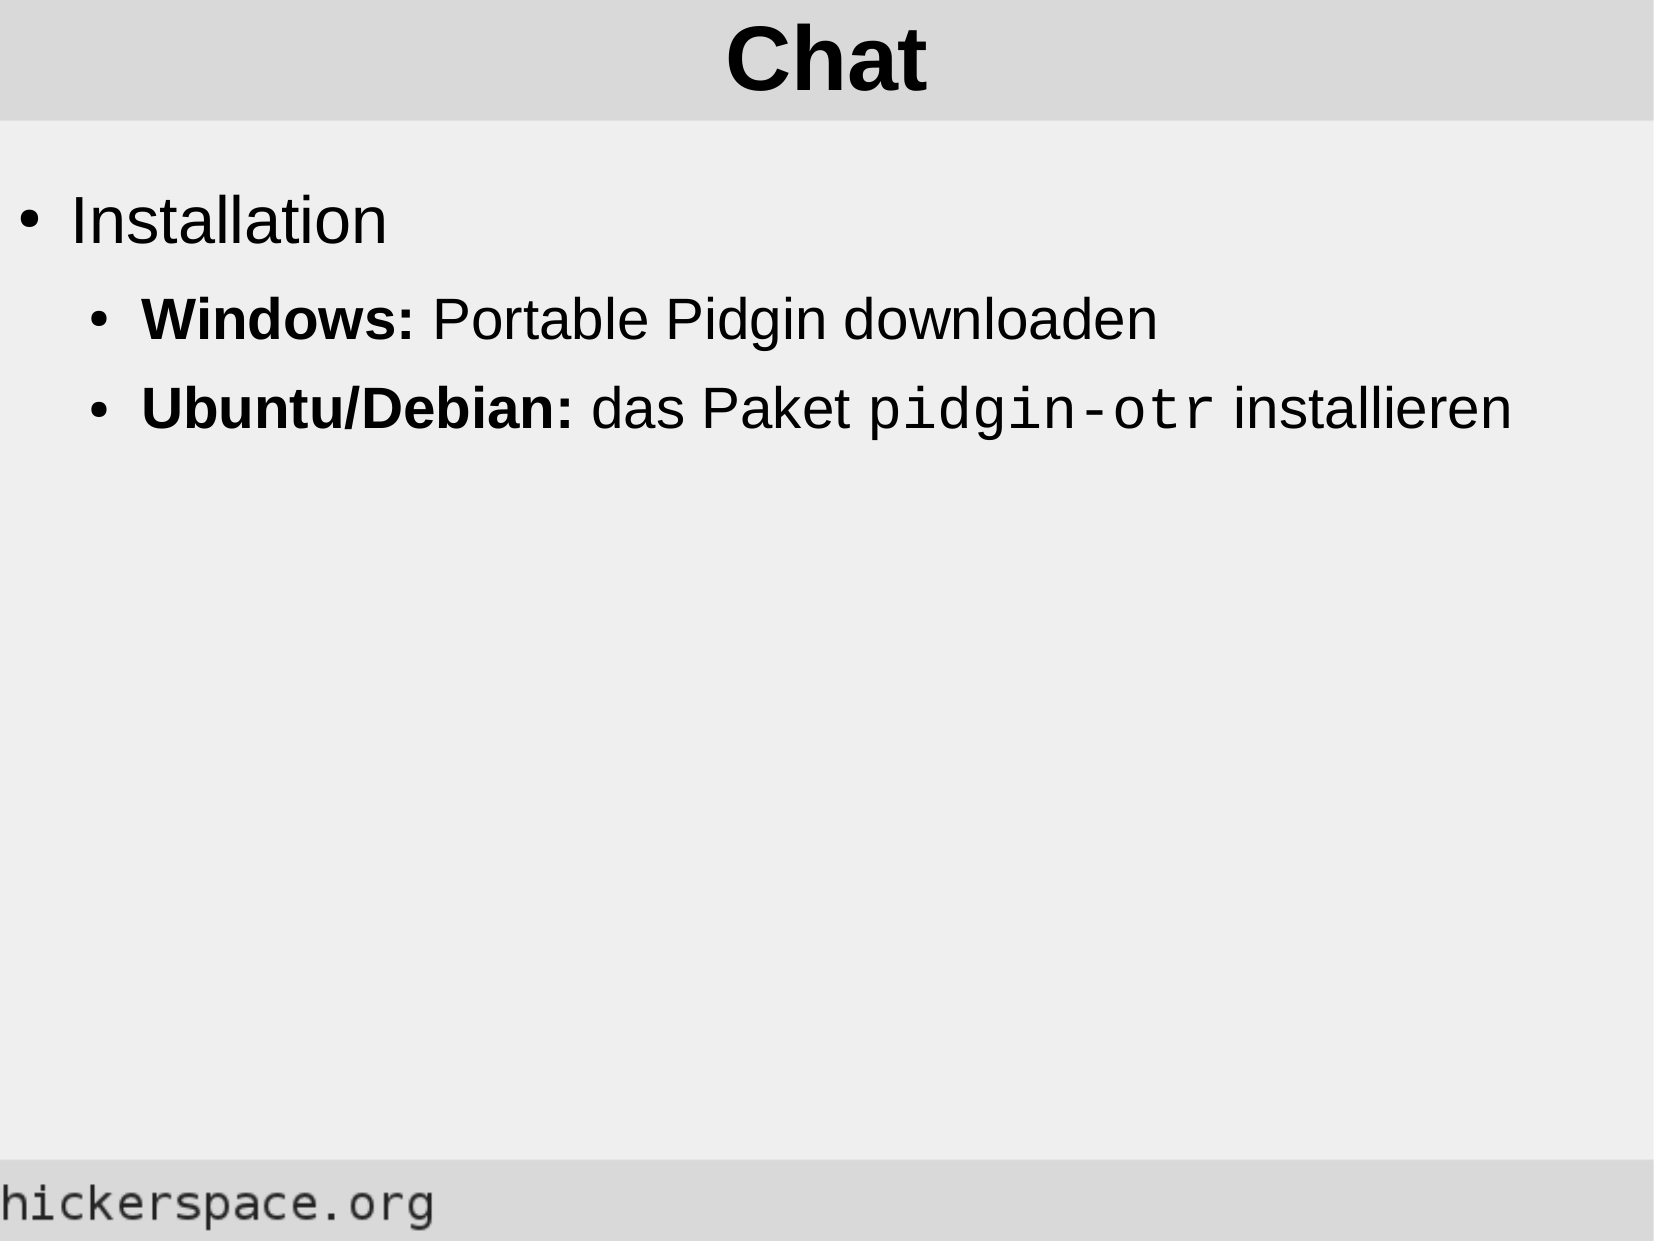

# Chat
Installation
Windows: Portable Pidgin downloaden
Ubuntu/Debian: das Paket pidgin-otr installieren